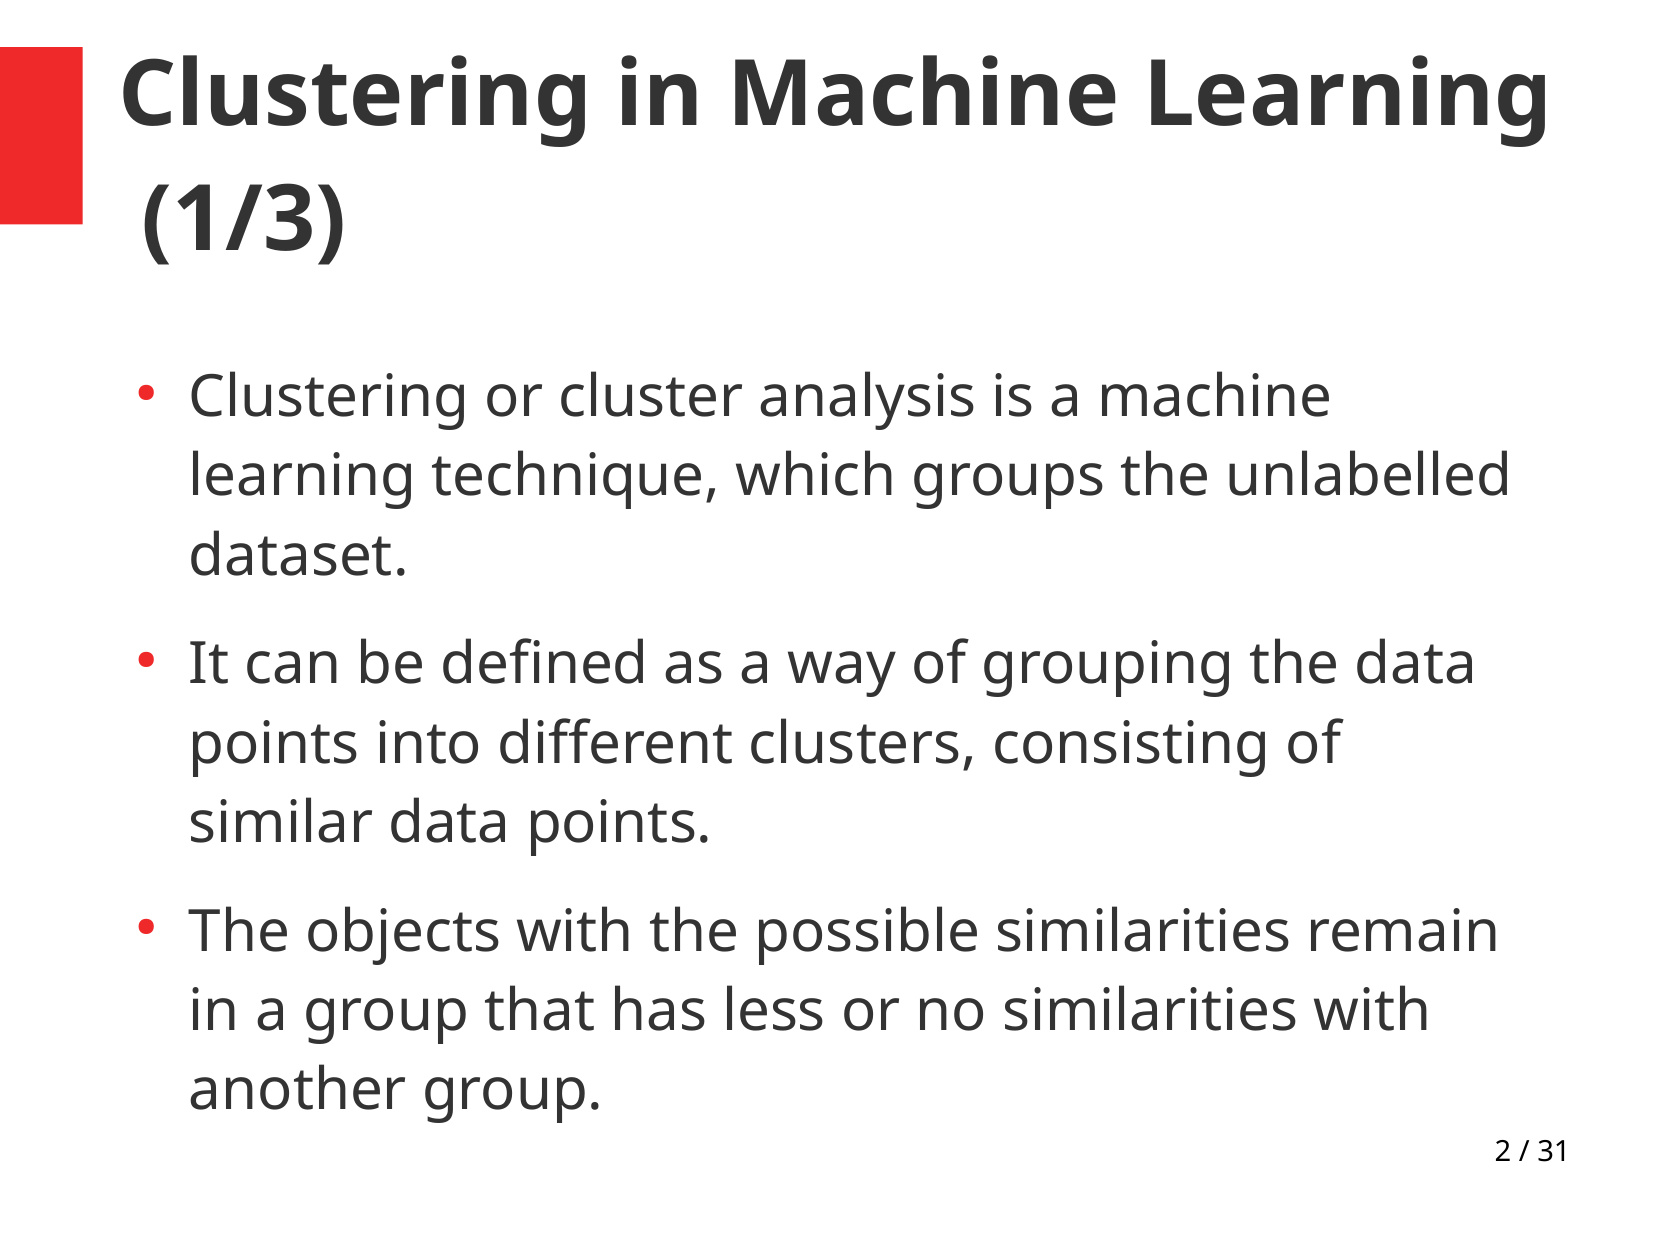

# Clustering in Machine Learning (1/3)
Clustering or cluster analysis is a machine learning technique, which groups the unlabelled dataset.
It can be defined as a way of grouping the data points into different clusters, consisting of similar data points.
The objects with the possible similarities remain in a group that has less or no similarities with another group.
2